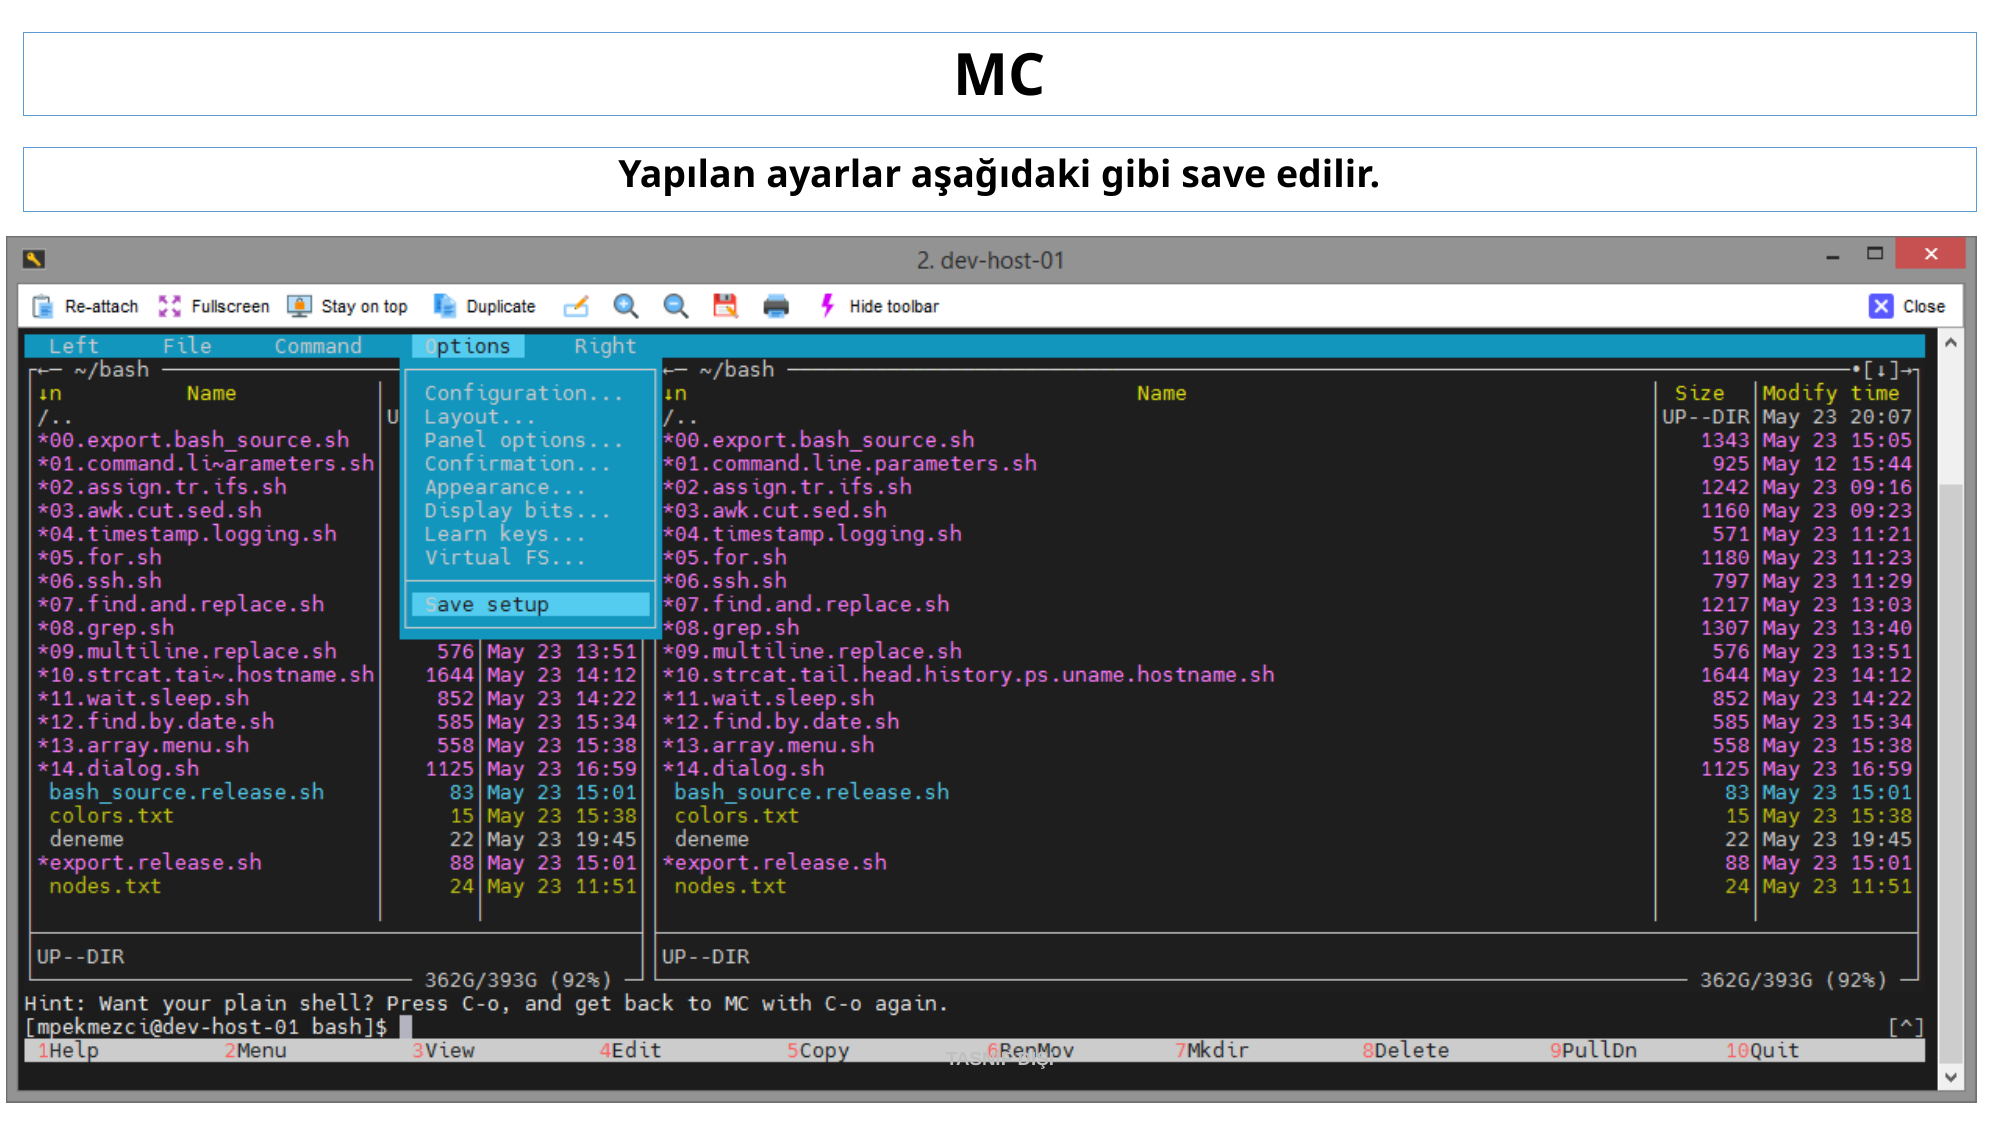

# MC
Yapılan ayarlar aşağıdaki gibi save edilir.
TASNİF DIŞI